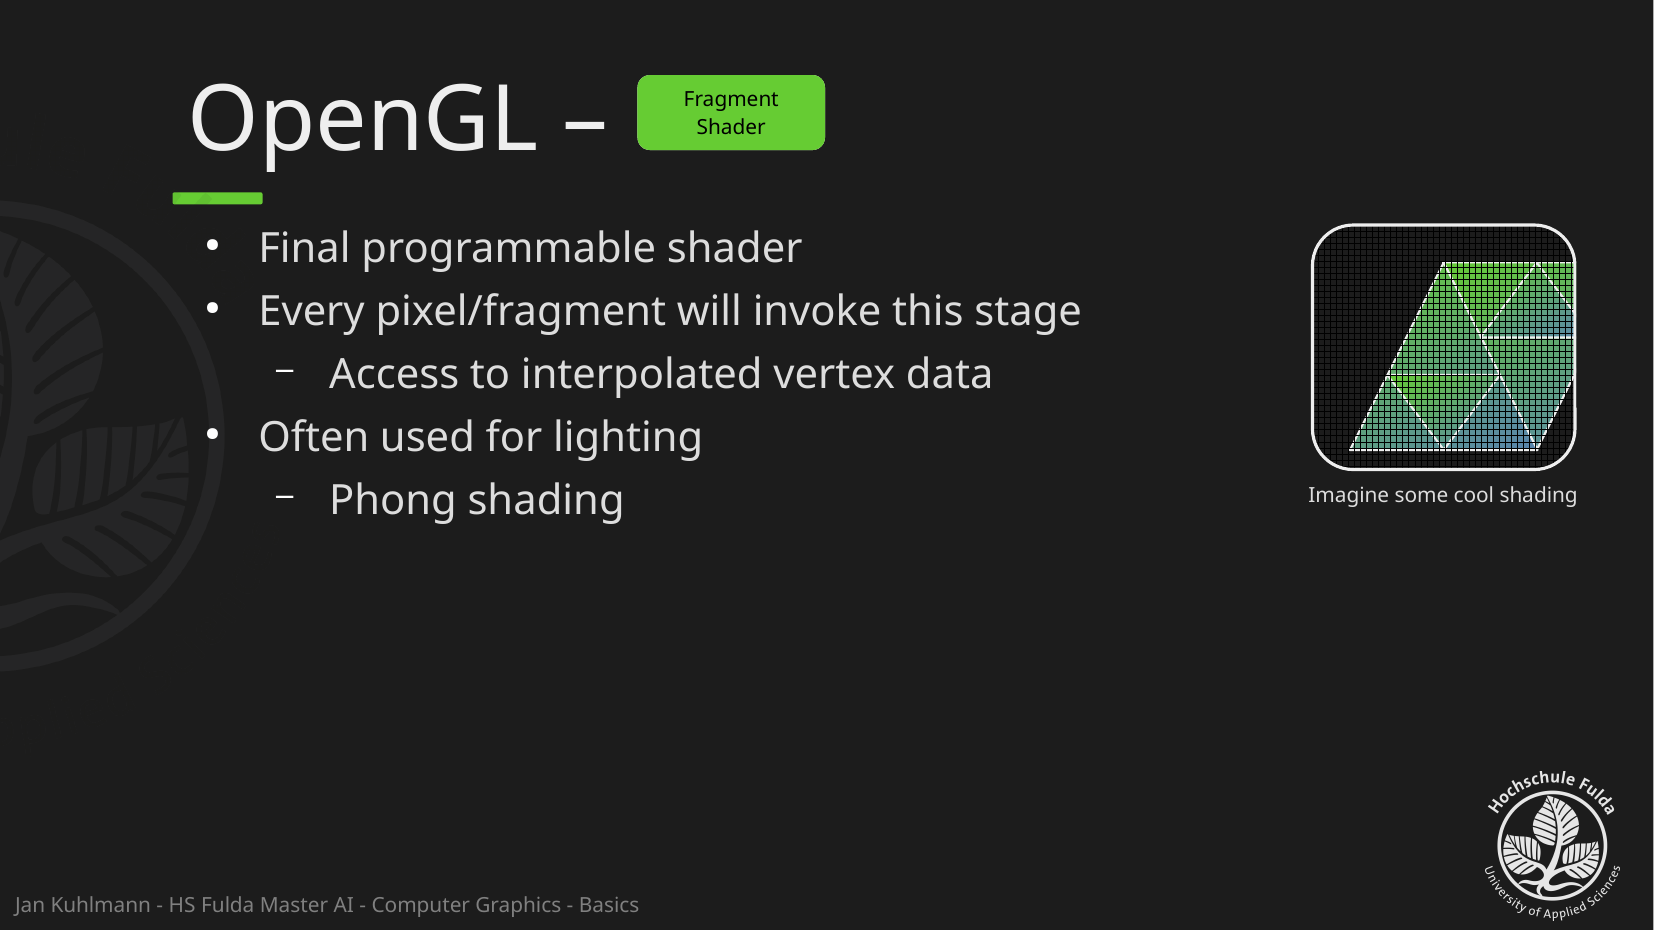

# OpenGL –
Vertex Specification
Fragment Shader
Final programmable shader
Every pixel/fragment will invoke this stage
Access to interpolated vertex data
Often used for lighting
Phong shading
Imagine some cool shading
Jan Kuhlmann - HS Fulda Master AI - Computer Graphics - Basics